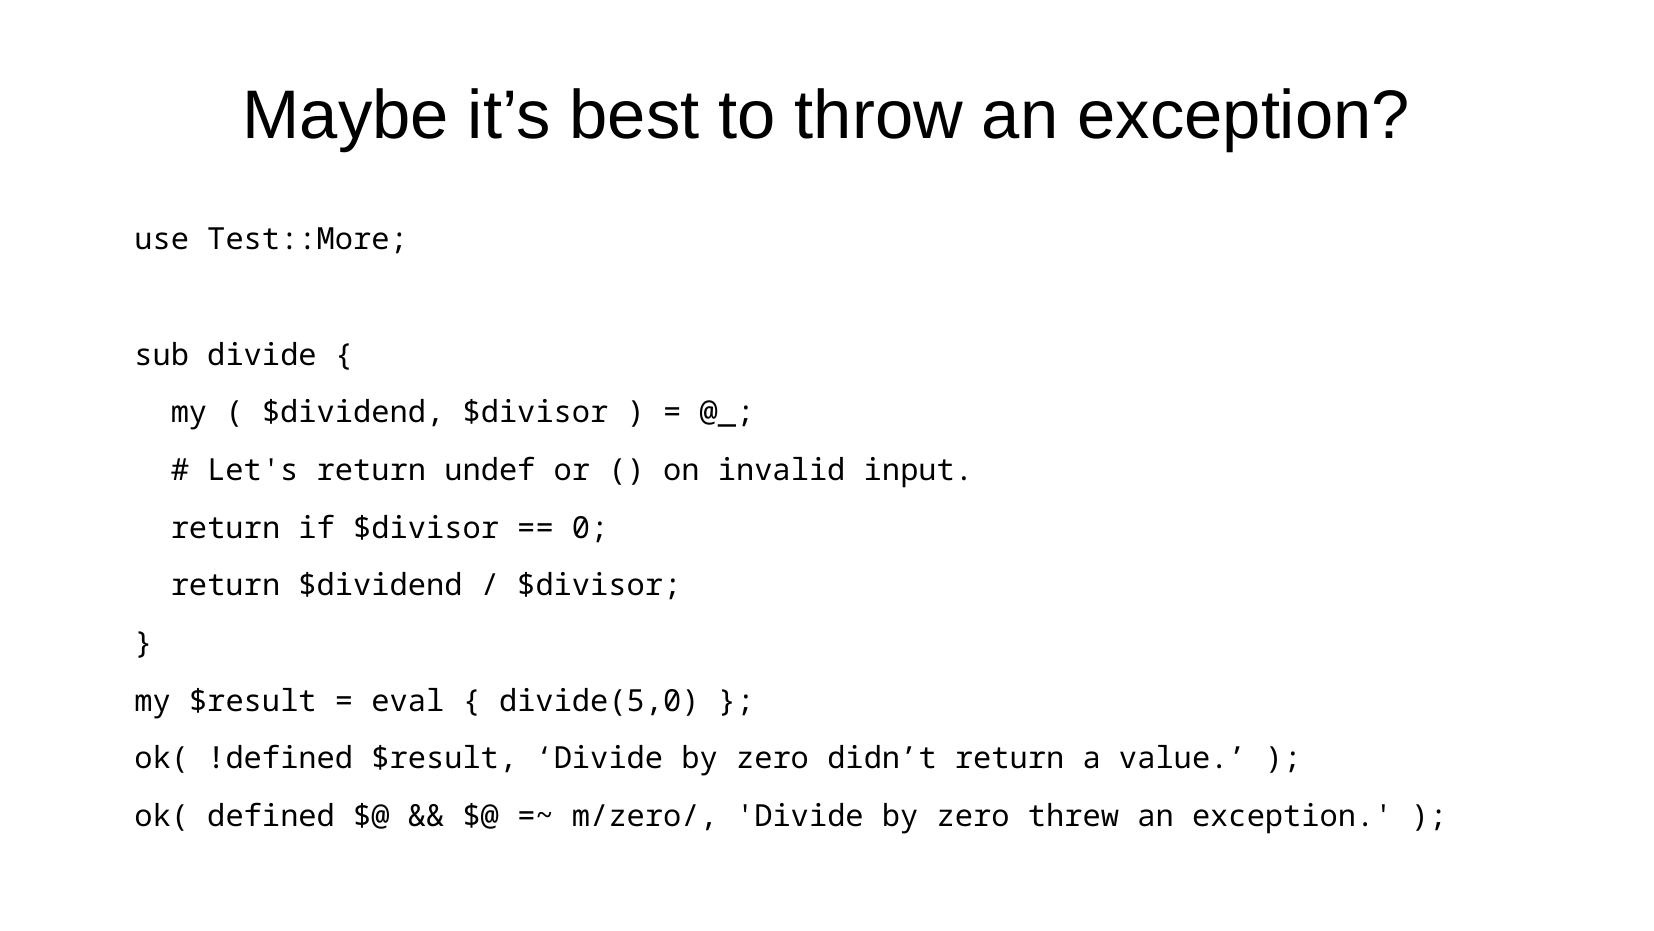

# Maybe it’s best to throw an exception?
use Test::More;
sub divide {
 my ( $dividend, $divisor ) = @_;
 # Let's return undef or () on invalid input.
 return if $divisor == 0;
 return $dividend / $divisor;
}
my $result = eval { divide(5,0) };
ok( !defined $result, ‘Divide by zero didn’t return a value.’ );
ok( defined $@ && $@ =~ m/zero/, 'Divide by zero threw an exception.' );